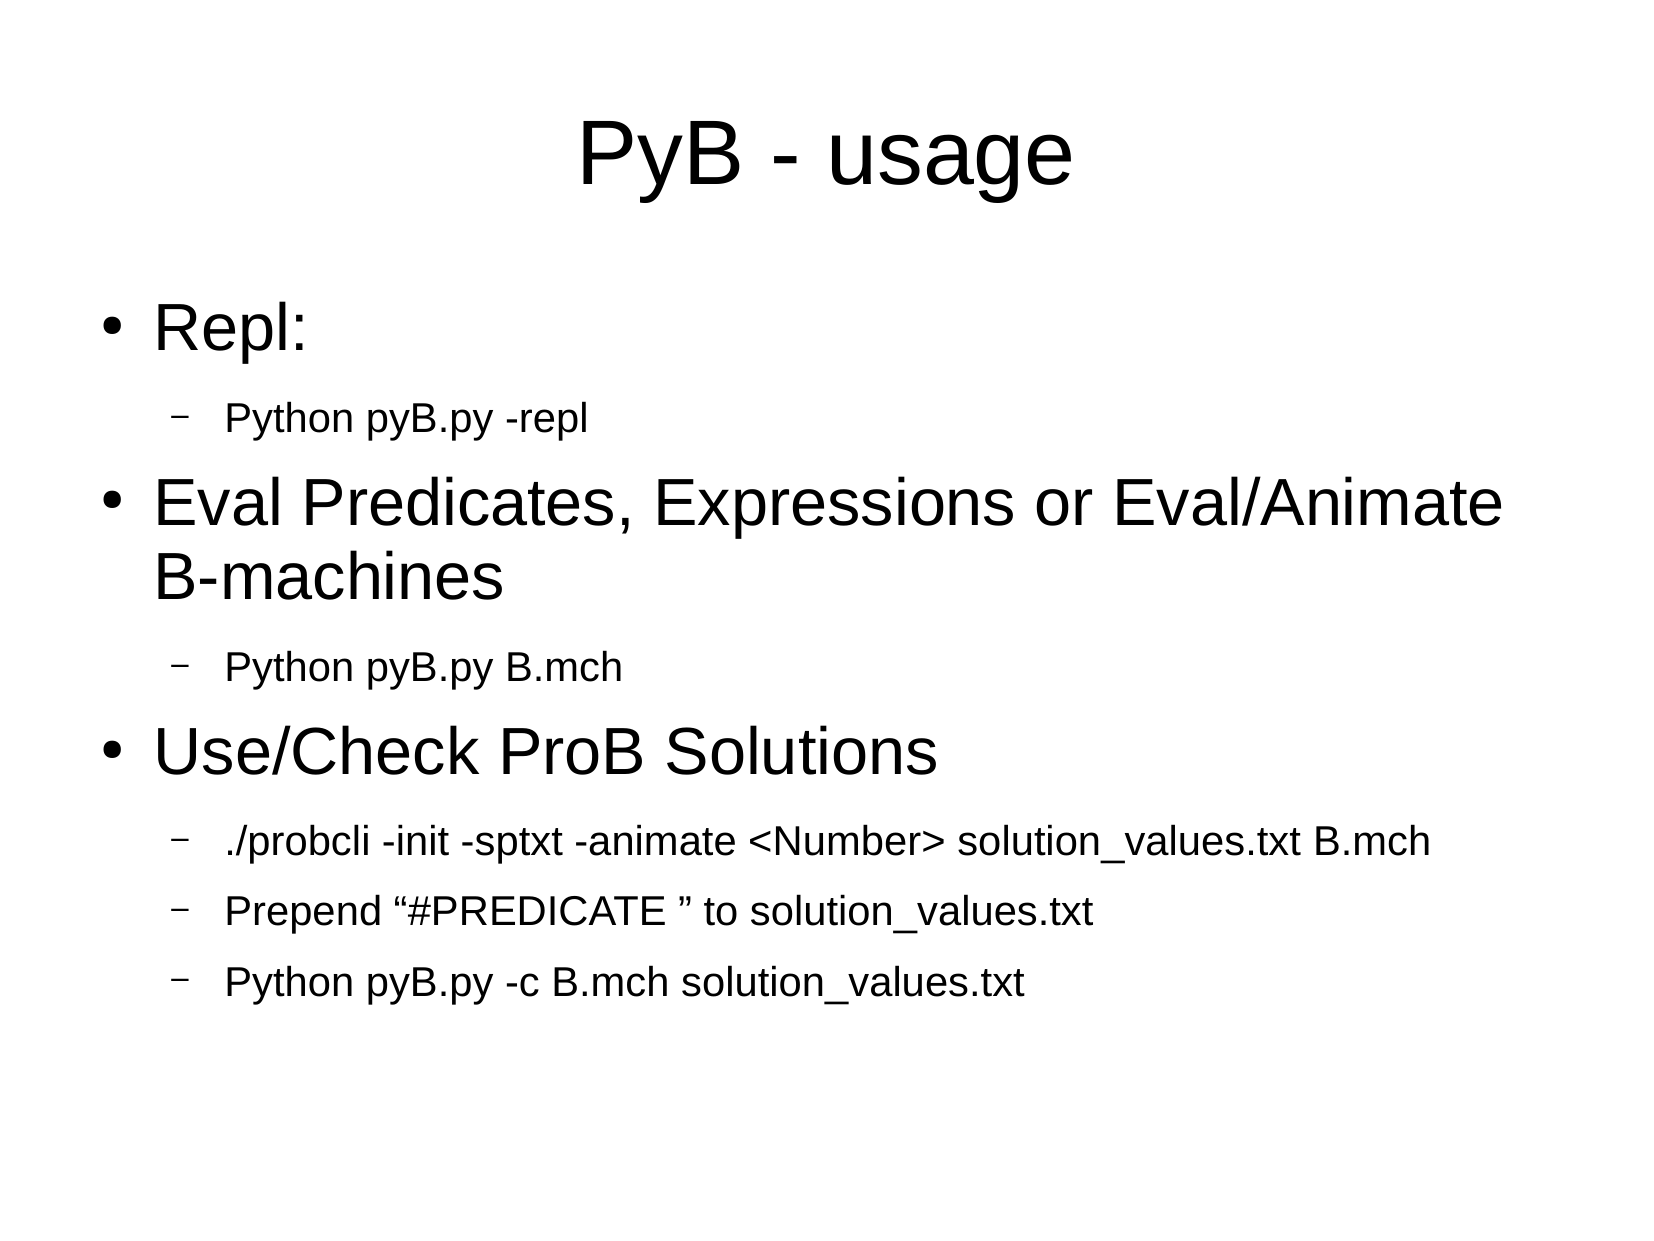

# PyB - usage
Repl:
Python pyB.py -repl
Eval Predicates, Expressions or Eval/Animate B-machines
Python pyB.py B.mch
Use/Check ProB Solutions
./probcli -init -sptxt -animate <Number> solution_values.txt B.mch
Prepend “#PREDICATE ” to solution_values.txt
Python pyB.py -c B.mch solution_values.txt